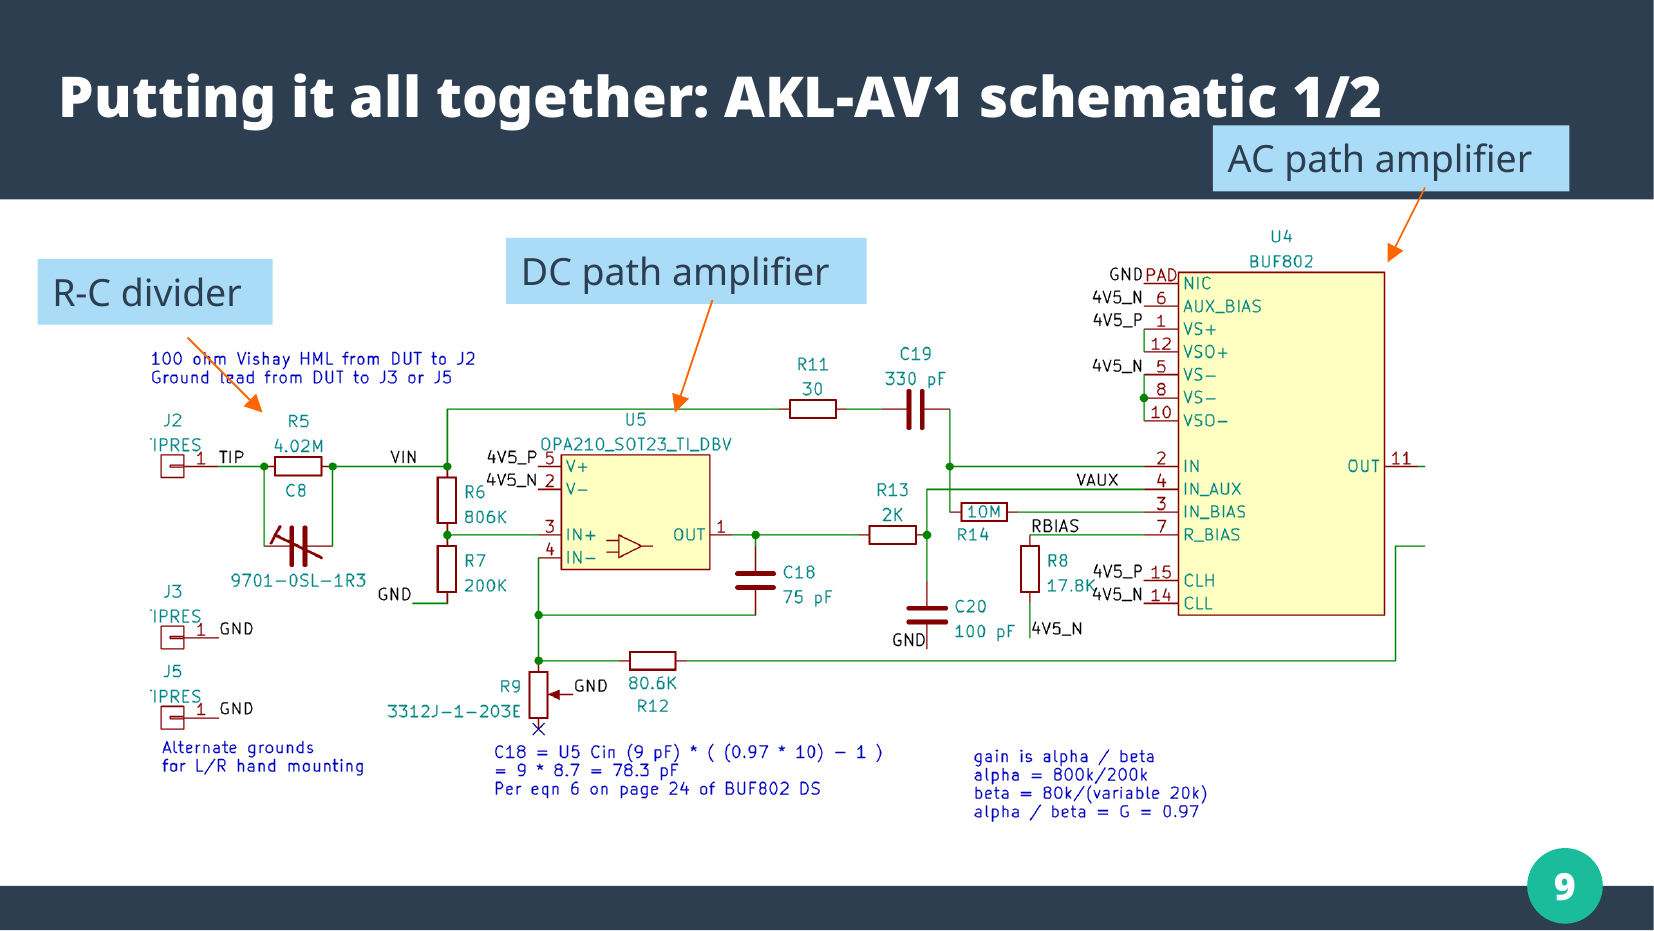

# Putting it all together: AKL-AV1 schematic 1/2
AC path amplifier
DC path amplifier
R-C divider